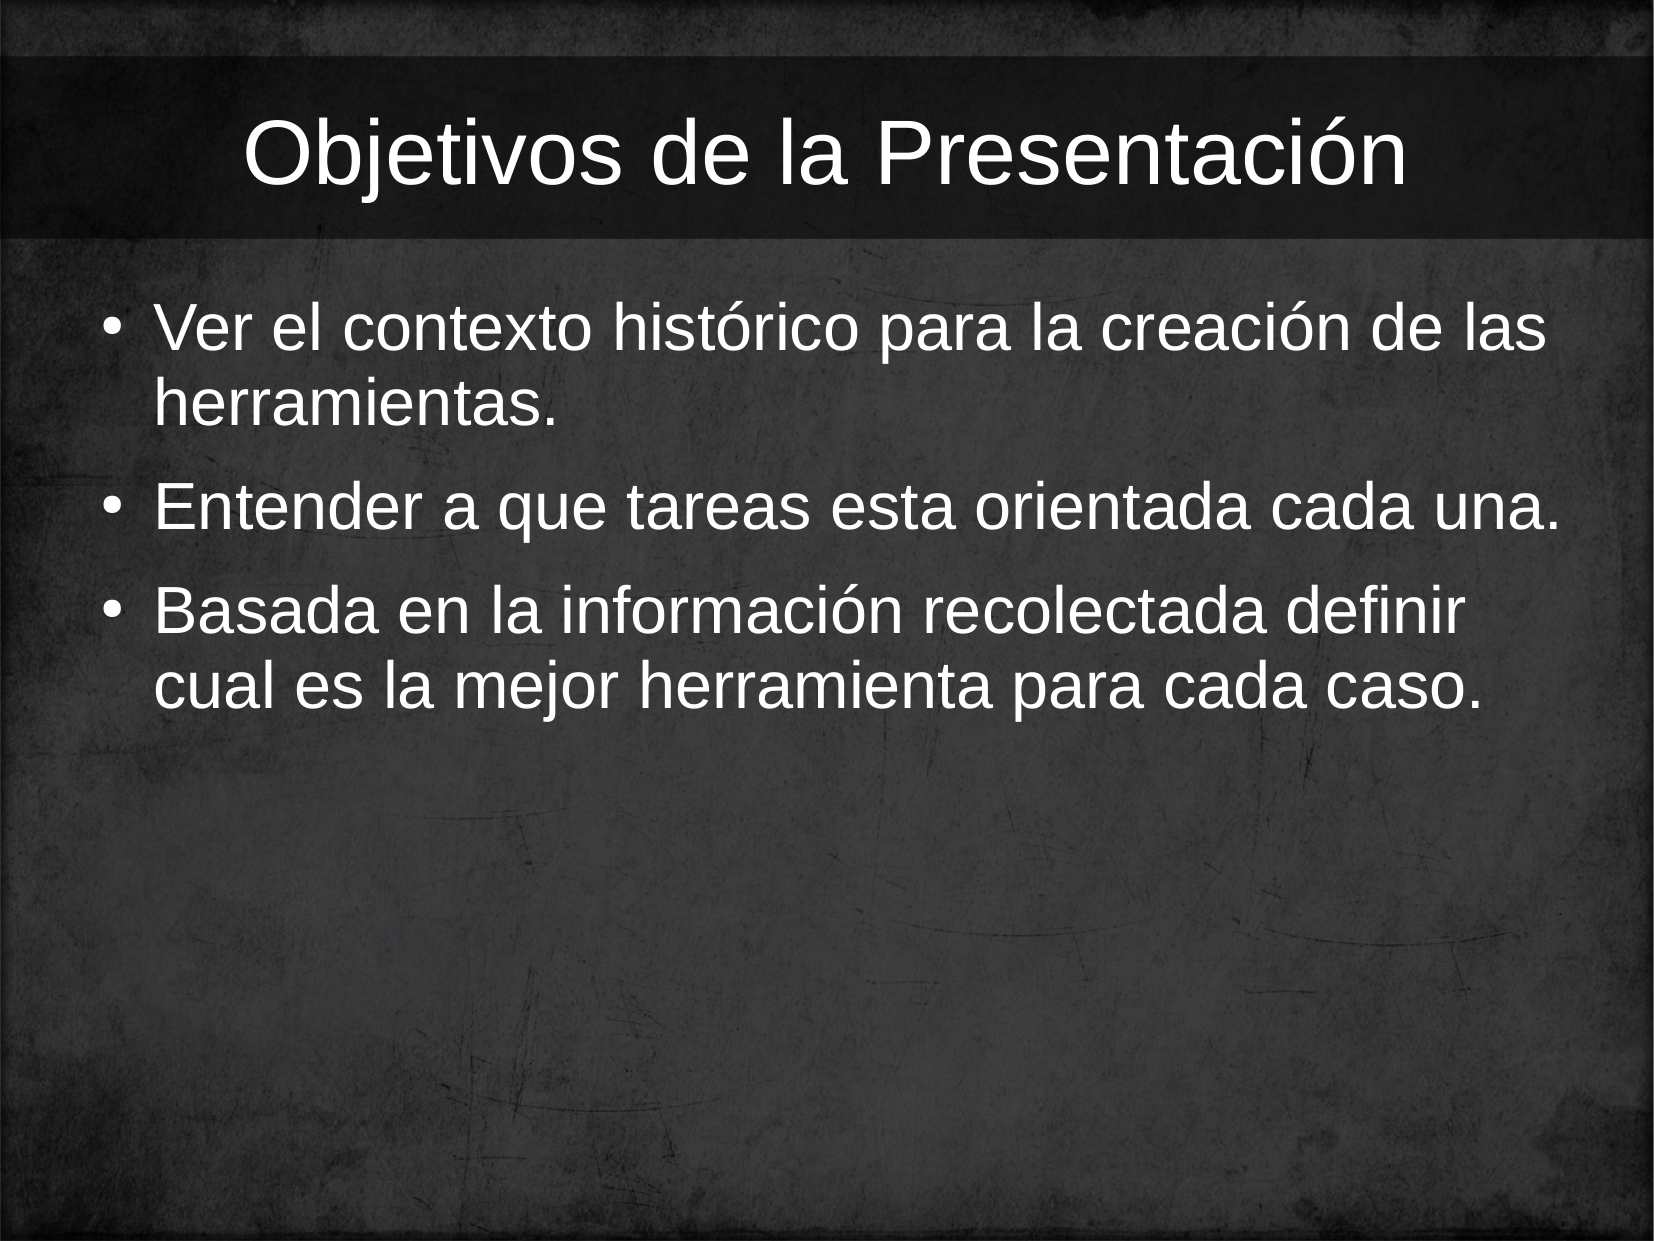

# Objetivos de la Presentación
Ver el contexto histórico para la creación de las herramientas.
Entender a que tareas esta orientada cada una.
Basada en la información recolectada definir cual es la mejor herramienta para cada caso.